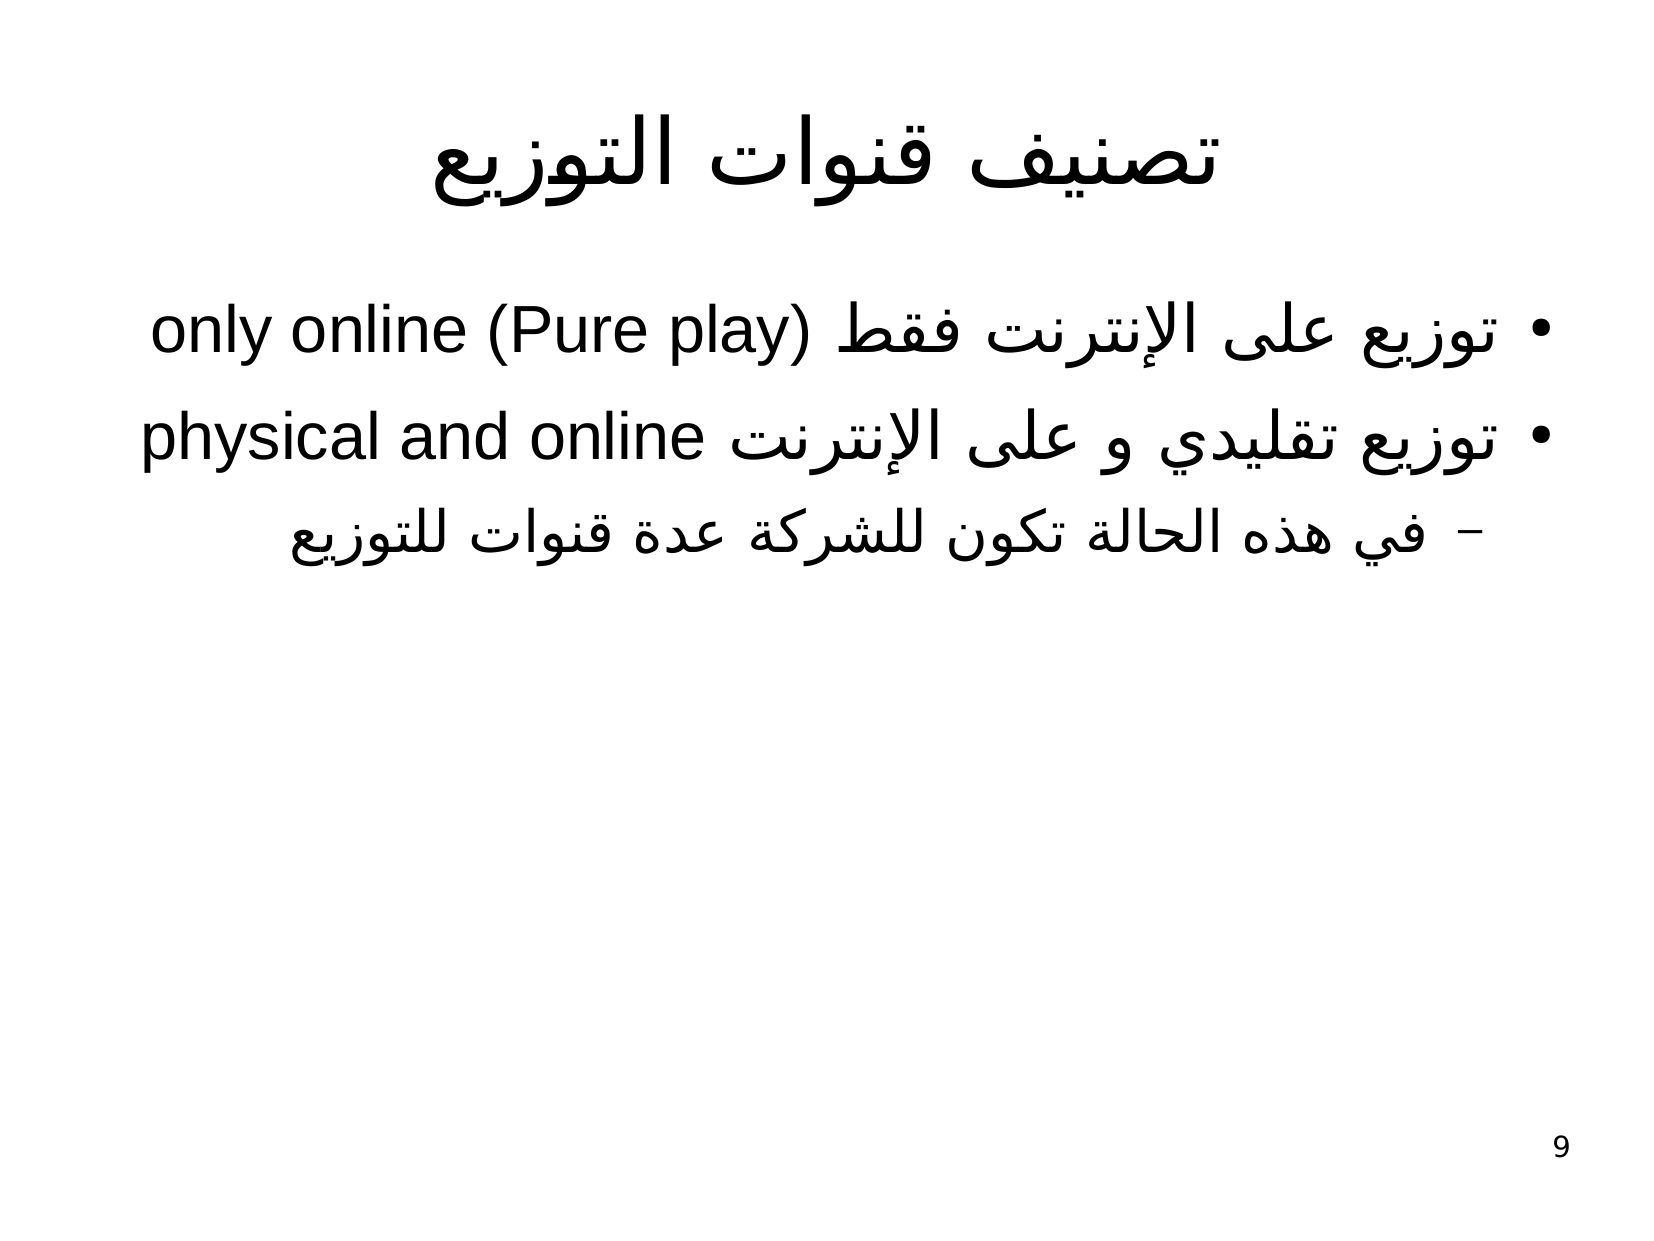

# تصنيف قنوات التوزيع
توزيع على الإنترنت فقط only online (Pure play)
توزيع تقليدي و على الإنترنت physical and online
في هذه الحالة تكون للشركة عدة قنوات للتوزيع
9